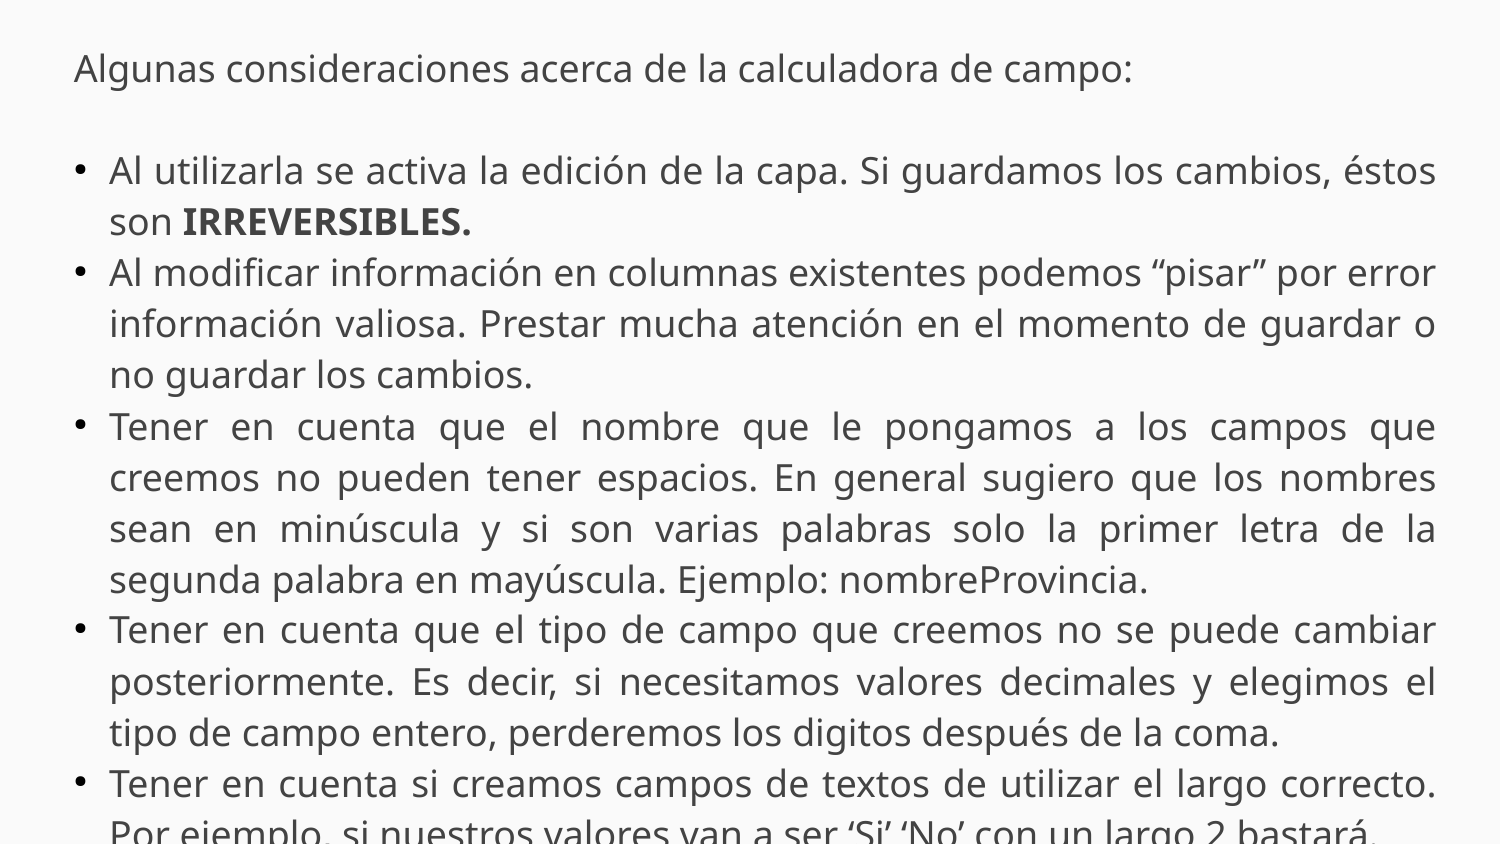

Algunas consideraciones acerca de la calculadora de campo:
Al utilizarla se activa la edición de la capa. Si guardamos los cambios, éstos son IRREVERSIBLES.
Al modificar información en columnas existentes podemos “pisar” por error información valiosa. Prestar mucha atención en el momento de guardar o no guardar los cambios.
Tener en cuenta que el nombre que le pongamos a los campos que creemos no pueden tener espacios. En general sugiero que los nombres sean en minúscula y si son varias palabras solo la primer letra de la segunda palabra en mayúscula. Ejemplo: nombreProvincia.
Tener en cuenta que el tipo de campo que creemos no se puede cambiar posteriormente. Es decir, si necesitamos valores decimales y elegimos el tipo de campo entero, perderemos los digitos después de la coma.
Tener en cuenta si creamos campos de textos de utilizar el largo correcto. Por ejemplo, si nuestros valores van a ser ‘Si’ ‘No’ con un largo 2 bastará.